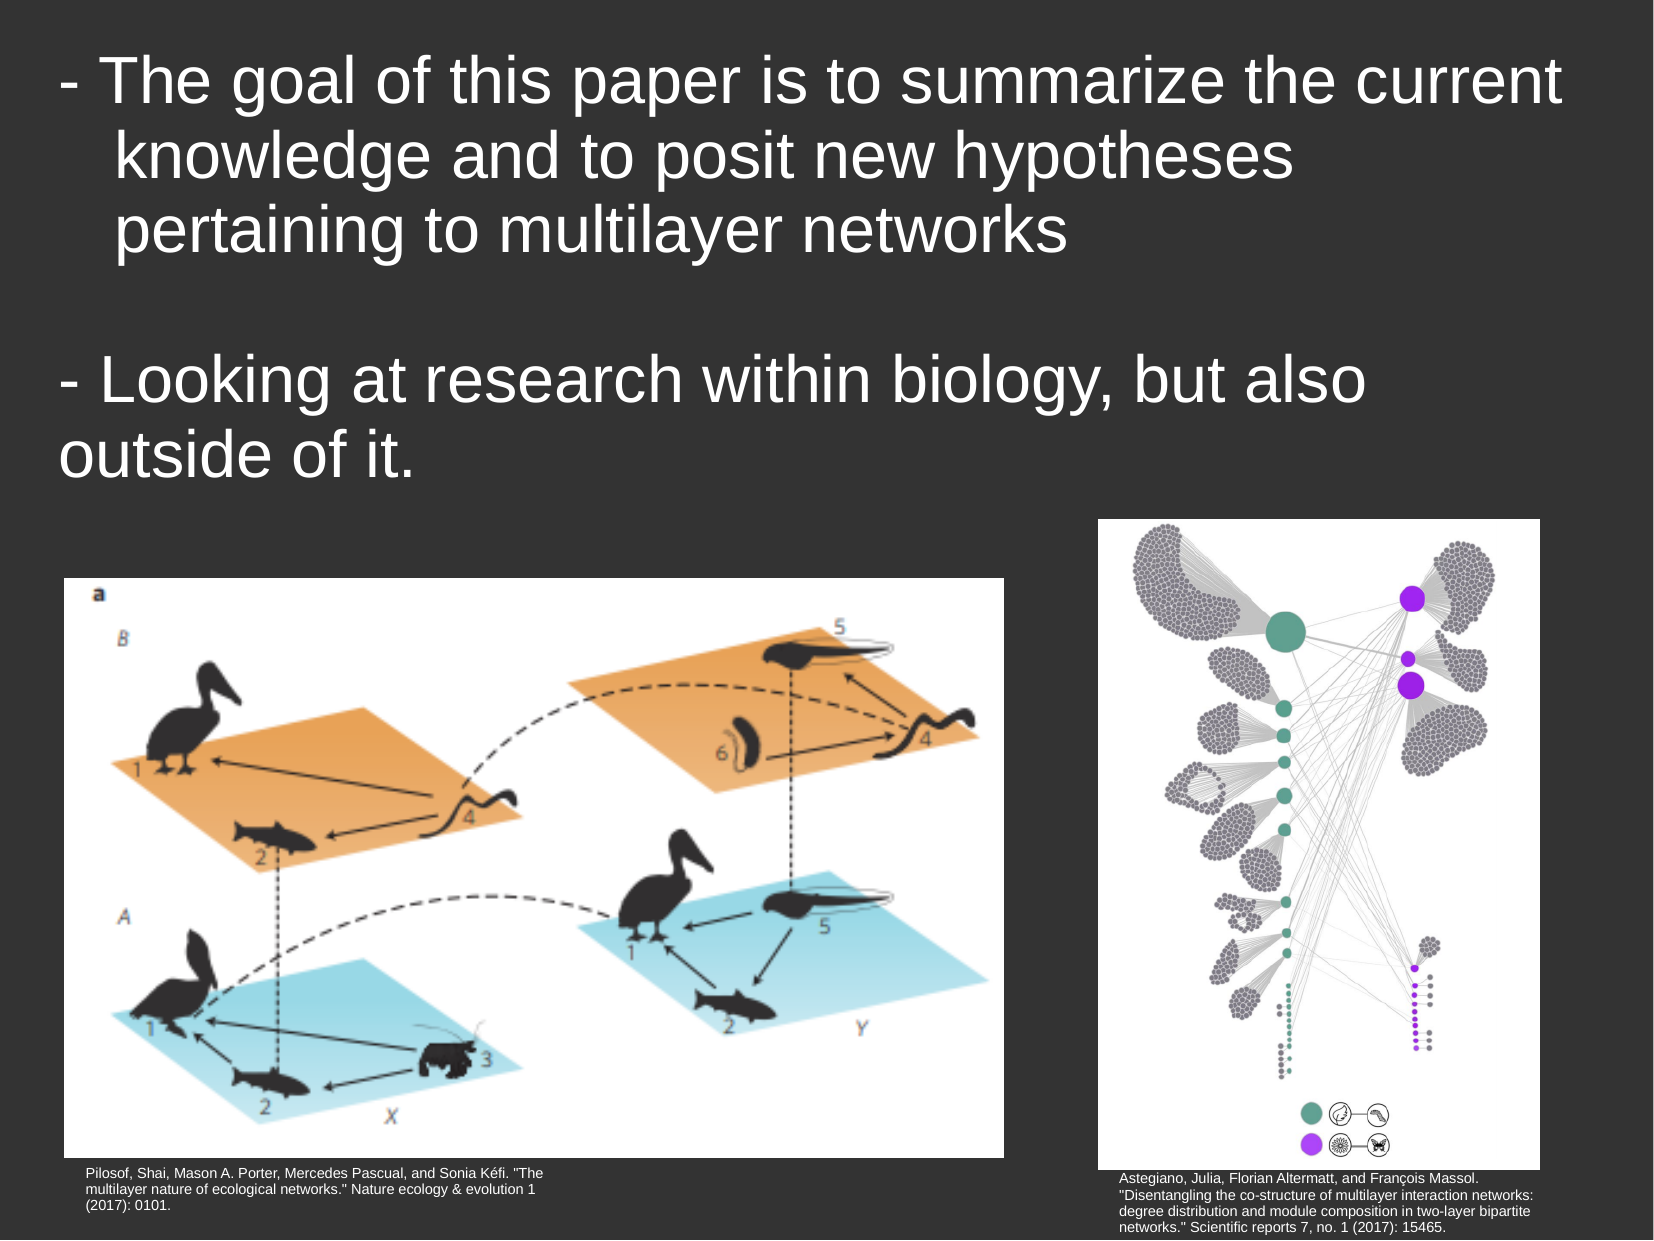

# - The goal of this paper is to summarize the current knowledge and to posit new hypotheses 	 pertaining to multilayer networks
- Looking at research within biology, but also 			outside of it.
Pilosof, Shai, Mason A. Porter, Mercedes Pascual, and Sonia Kéfi. "The multilayer nature of ecological networks." Nature ecology & evolution 1 (2017): 0101.
Astegiano, Julia, Florian Altermatt, and François Massol. "Disentangling the co-structure of multilayer interaction networks: degree distribution and module composition in two-layer bipartite networks." Scientific reports 7, no. 1 (2017): 15465.